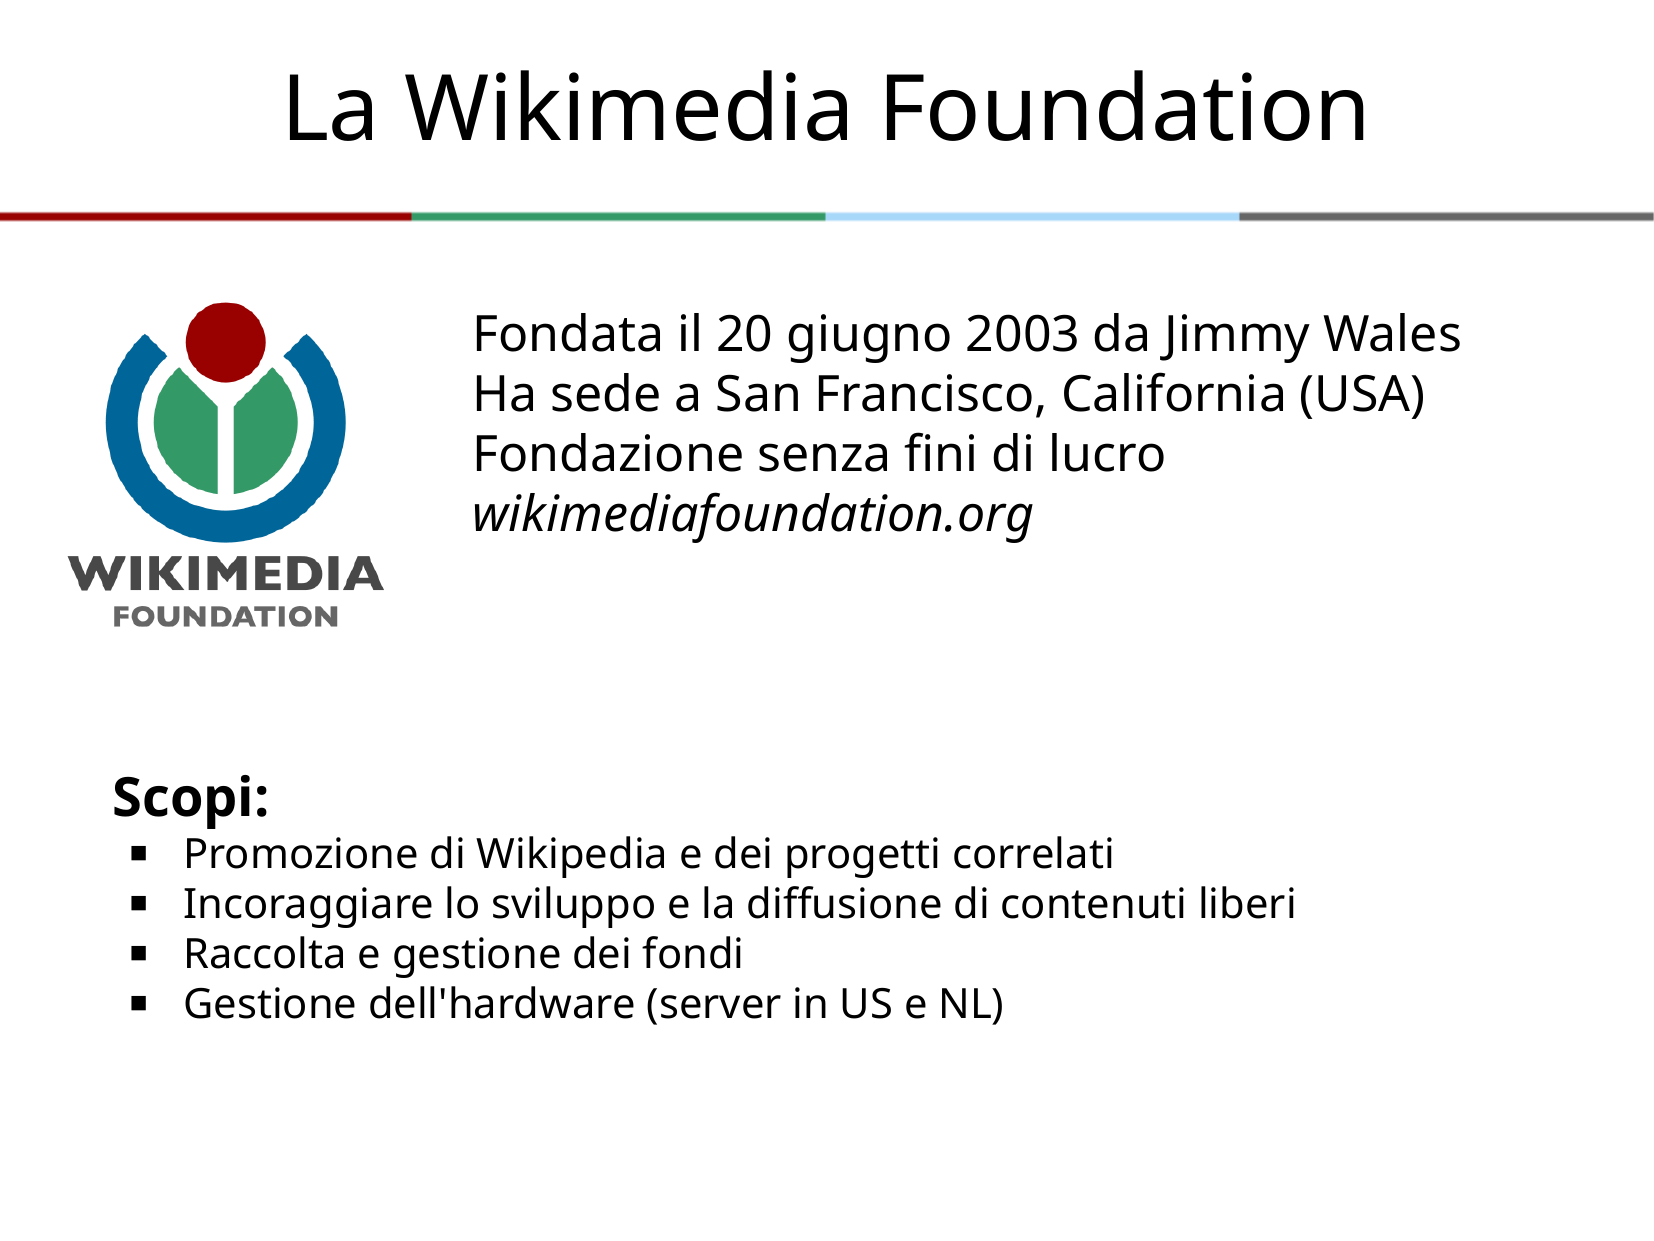

La Wikimedia Foundation
Fondata il 20 giugno 2003 da Jimmy Wales
Ha sede a San Francisco, California (USA)
Fondazione senza fini di lucro
wikimediafoundation.org
Scopi:
Promozione di Wikipedia e dei progetti correlati
Incoraggiare lo sviluppo e la diffusione di contenuti liberi
Raccolta e gestione dei fondi
Gestione dell'hardware (server in US e NL)